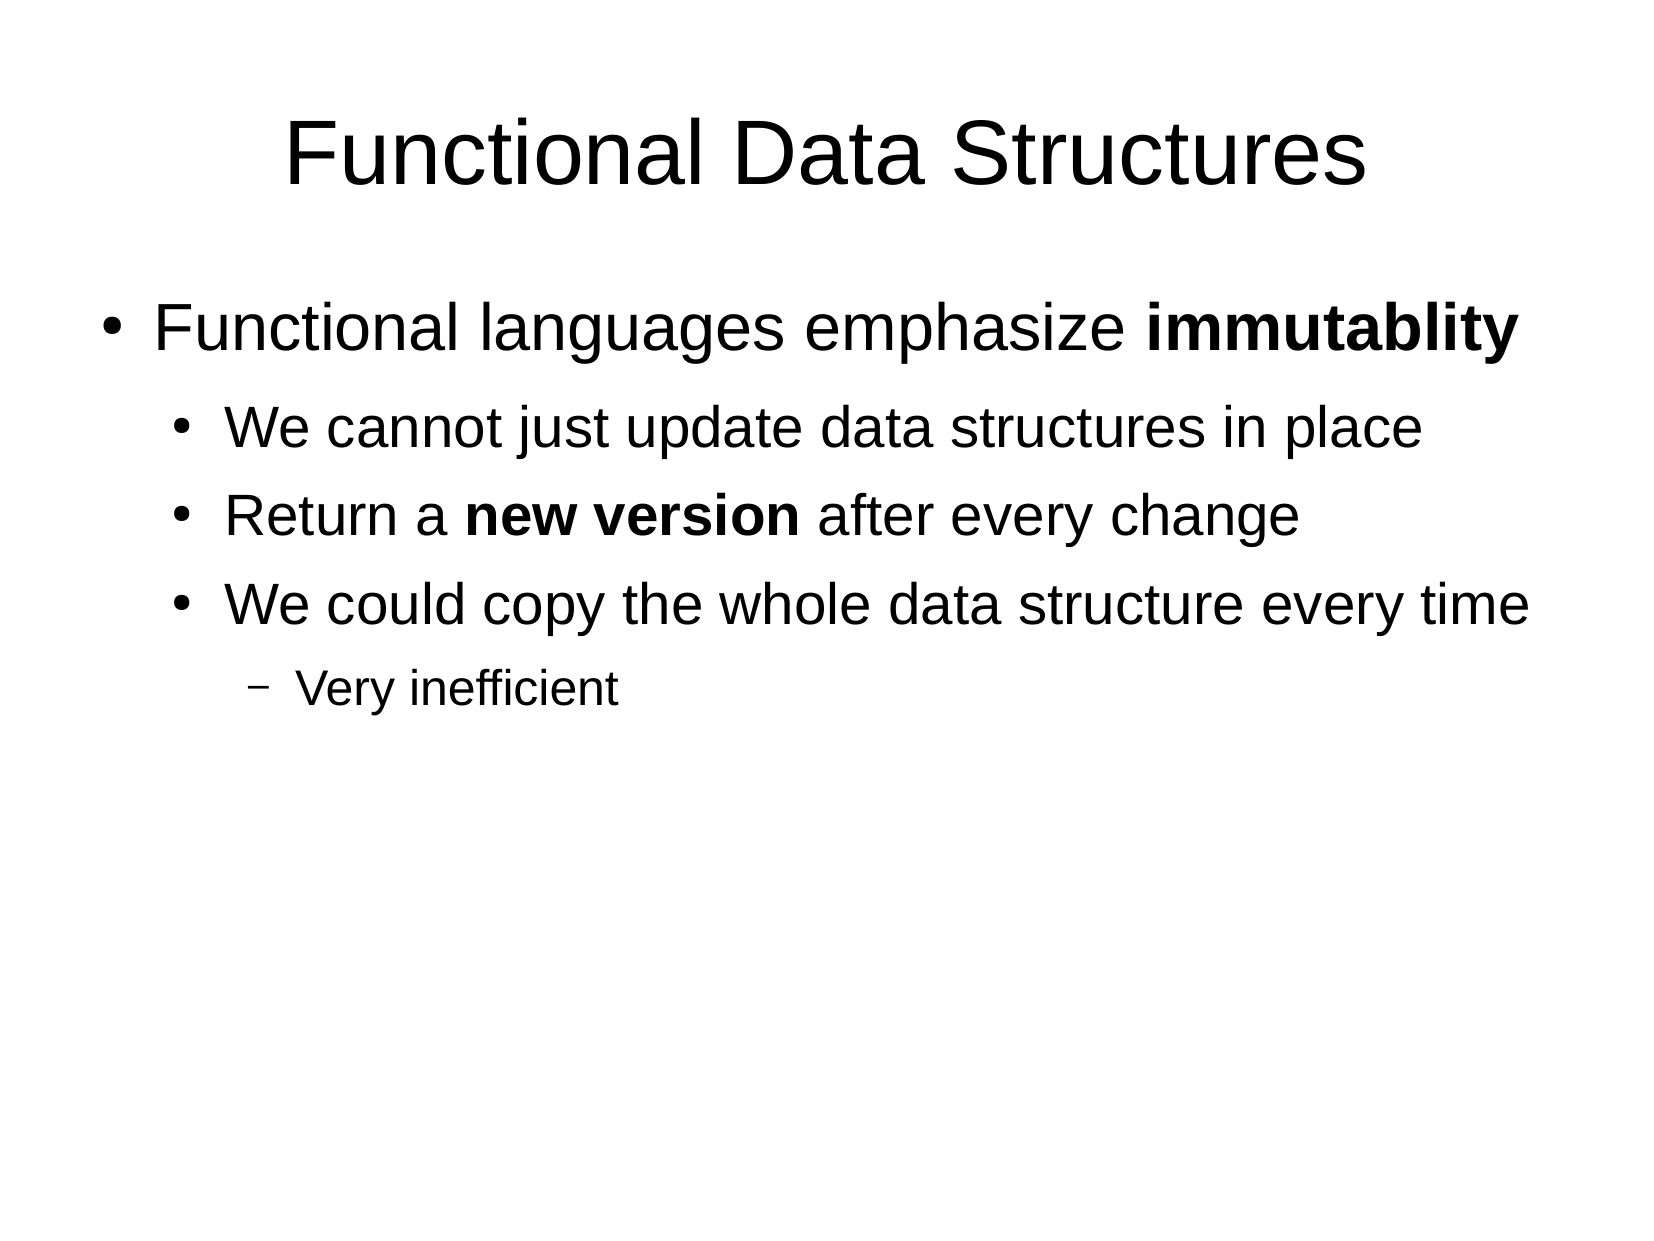

# Functional Data Structures
Functional languages emphasize immutablity
We cannot just update data structures in place
Return a new version after every change
We could copy the whole data structure every time
Very inefficient